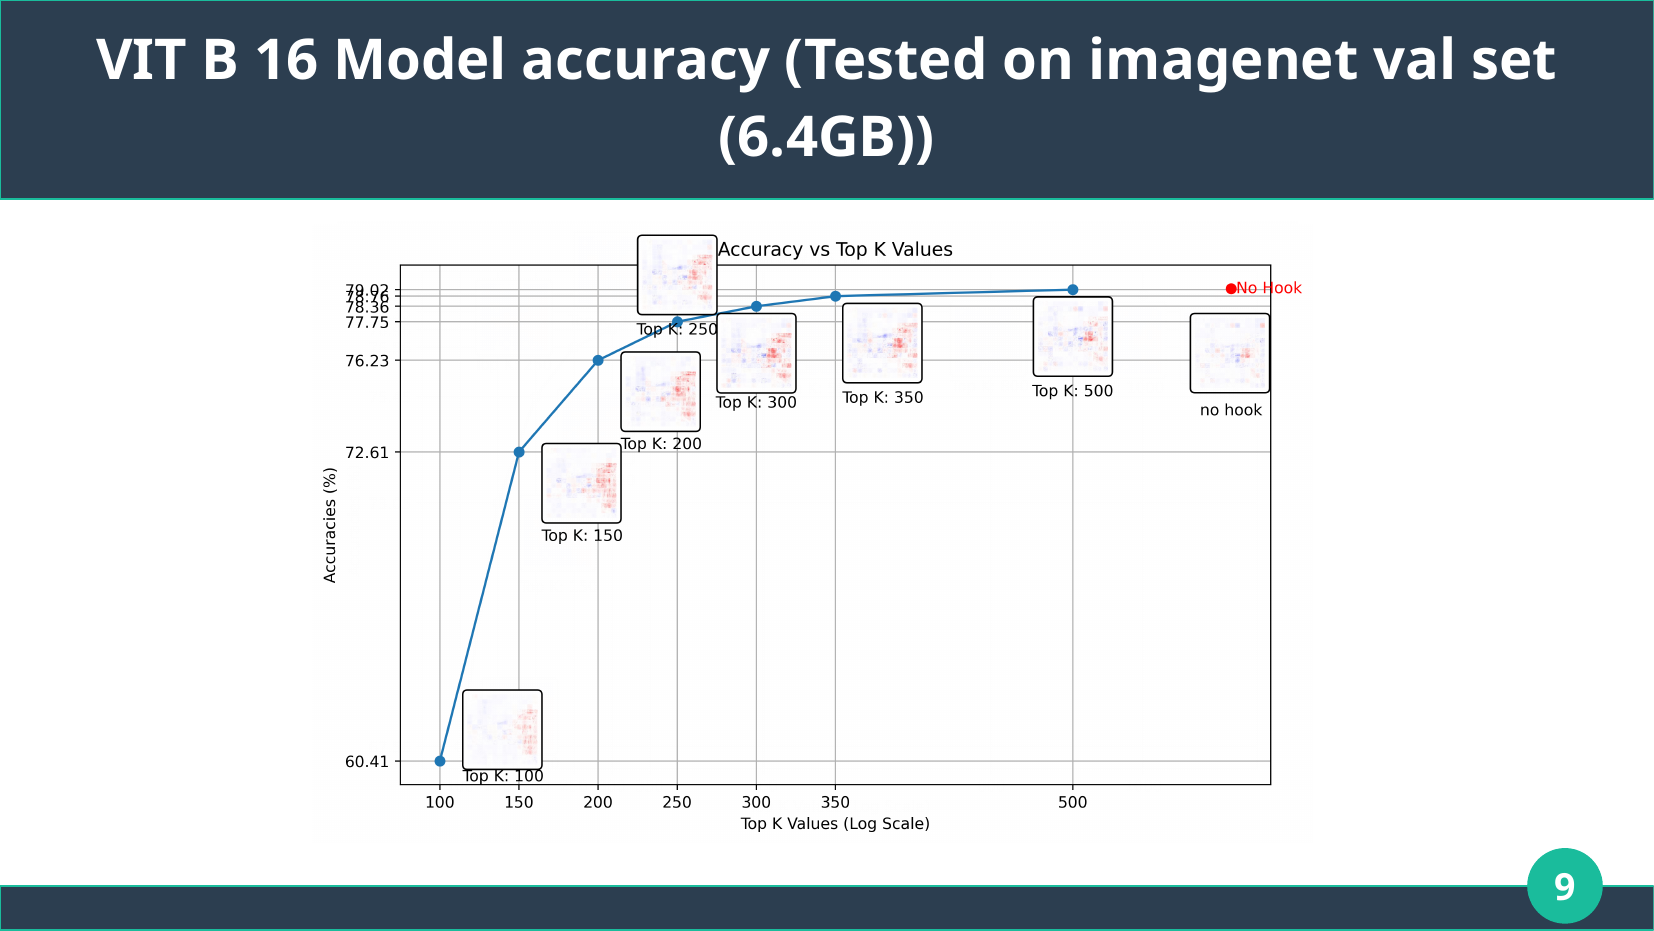

# VIT B 16 Model accuracy (Tested on imagenet val set (6.4GB))
9